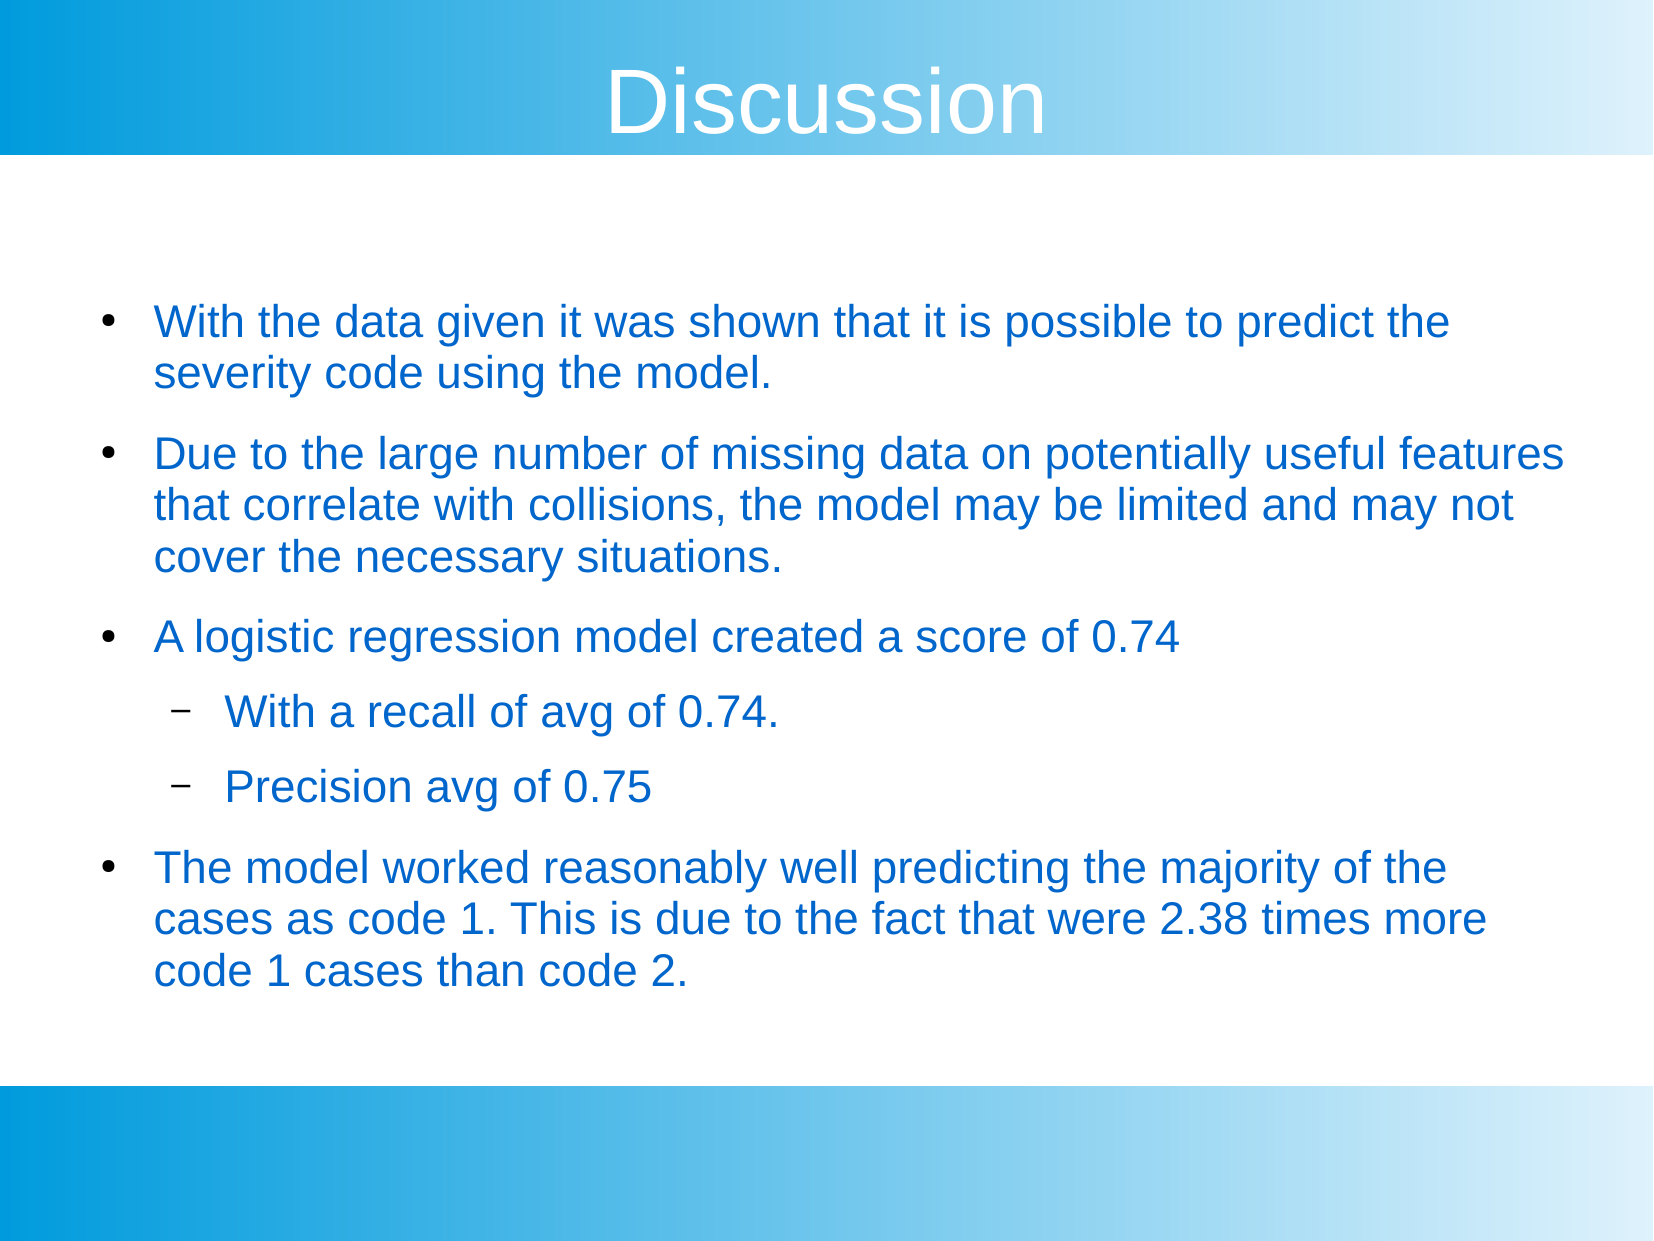

# Discussion
With the data given it was shown that it is possible to predict the severity code using the model.
Due to the large number of missing data on potentially useful features that correlate with collisions, the model may be limited and may not cover the necessary situations.
A logistic regression model created a score of 0.74
With a recall of avg of 0.74.
Precision avg of 0.75
The model worked reasonably well predicting the majority of the cases as code 1. This is due to the fact that were 2.38 times more code 1 cases than code 2.